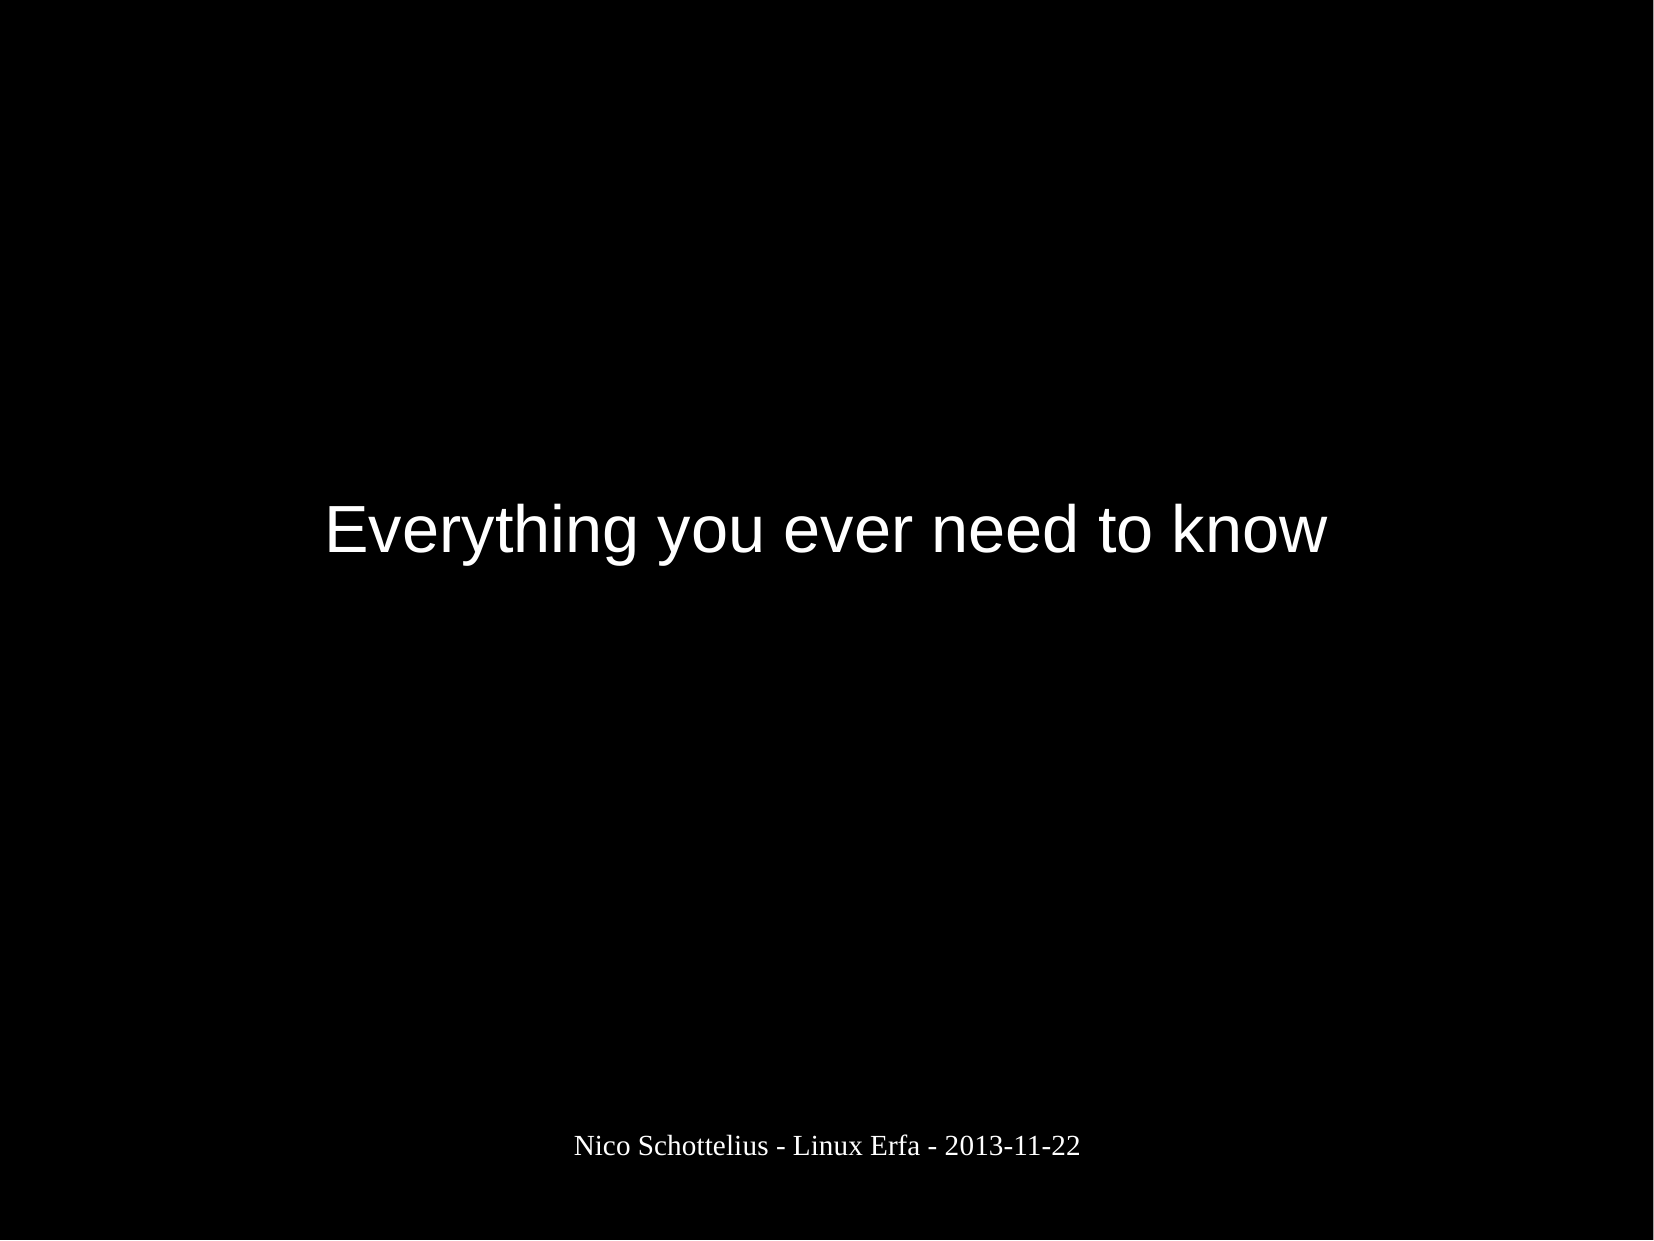

# Everything you ever need to know
Nico Schottelius - Linux Erfa - 2013-11-22